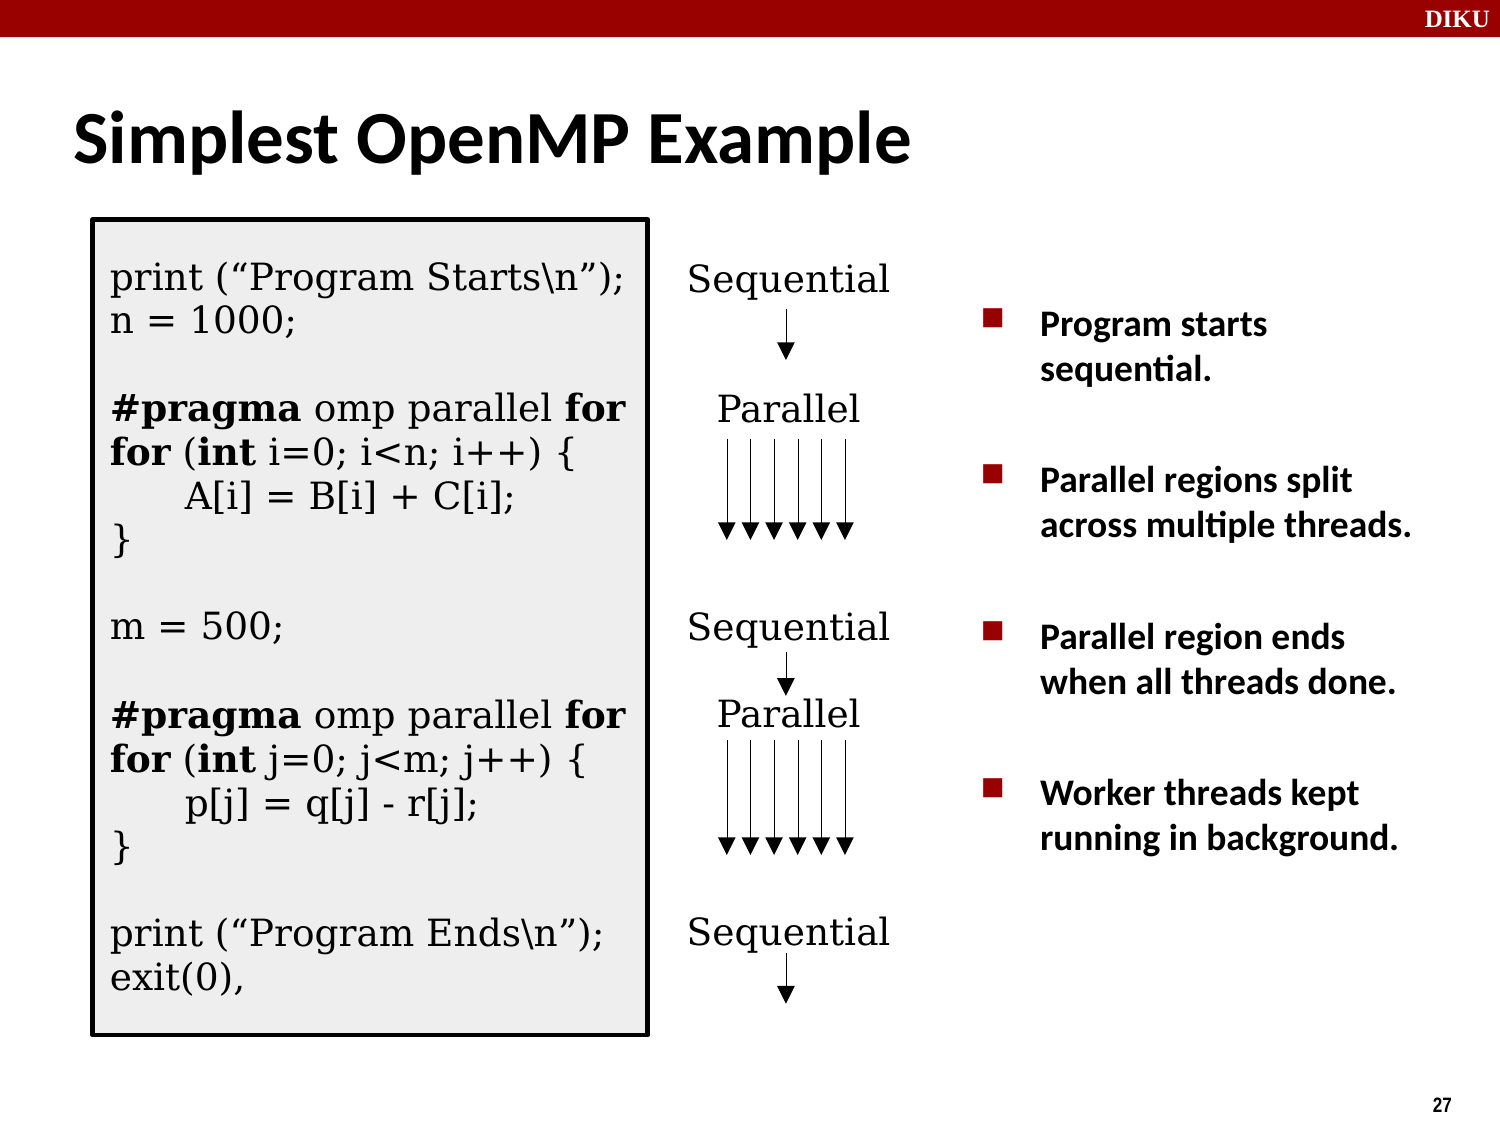

Simplest OpenMP Example
print (“Program Starts\n”);
n = 1000;
#pragma omp parallel for
for (int i=0; i<n; i++) {
	A[i] = B[i] + C[i];
}
m = 500;
#pragma omp parallel for
for (int j=0; j<m; j++) {
	p[j] = q[j] - r[j];
}
print (“Program Ends\n”);
exit(0),
Sequential
Parallel
Sequential
Parallel
Sequential
Program starts sequential.
Parallel regions split across multiple threads.
Parallel region ends when all threads done.
Worker threads kept running in background.